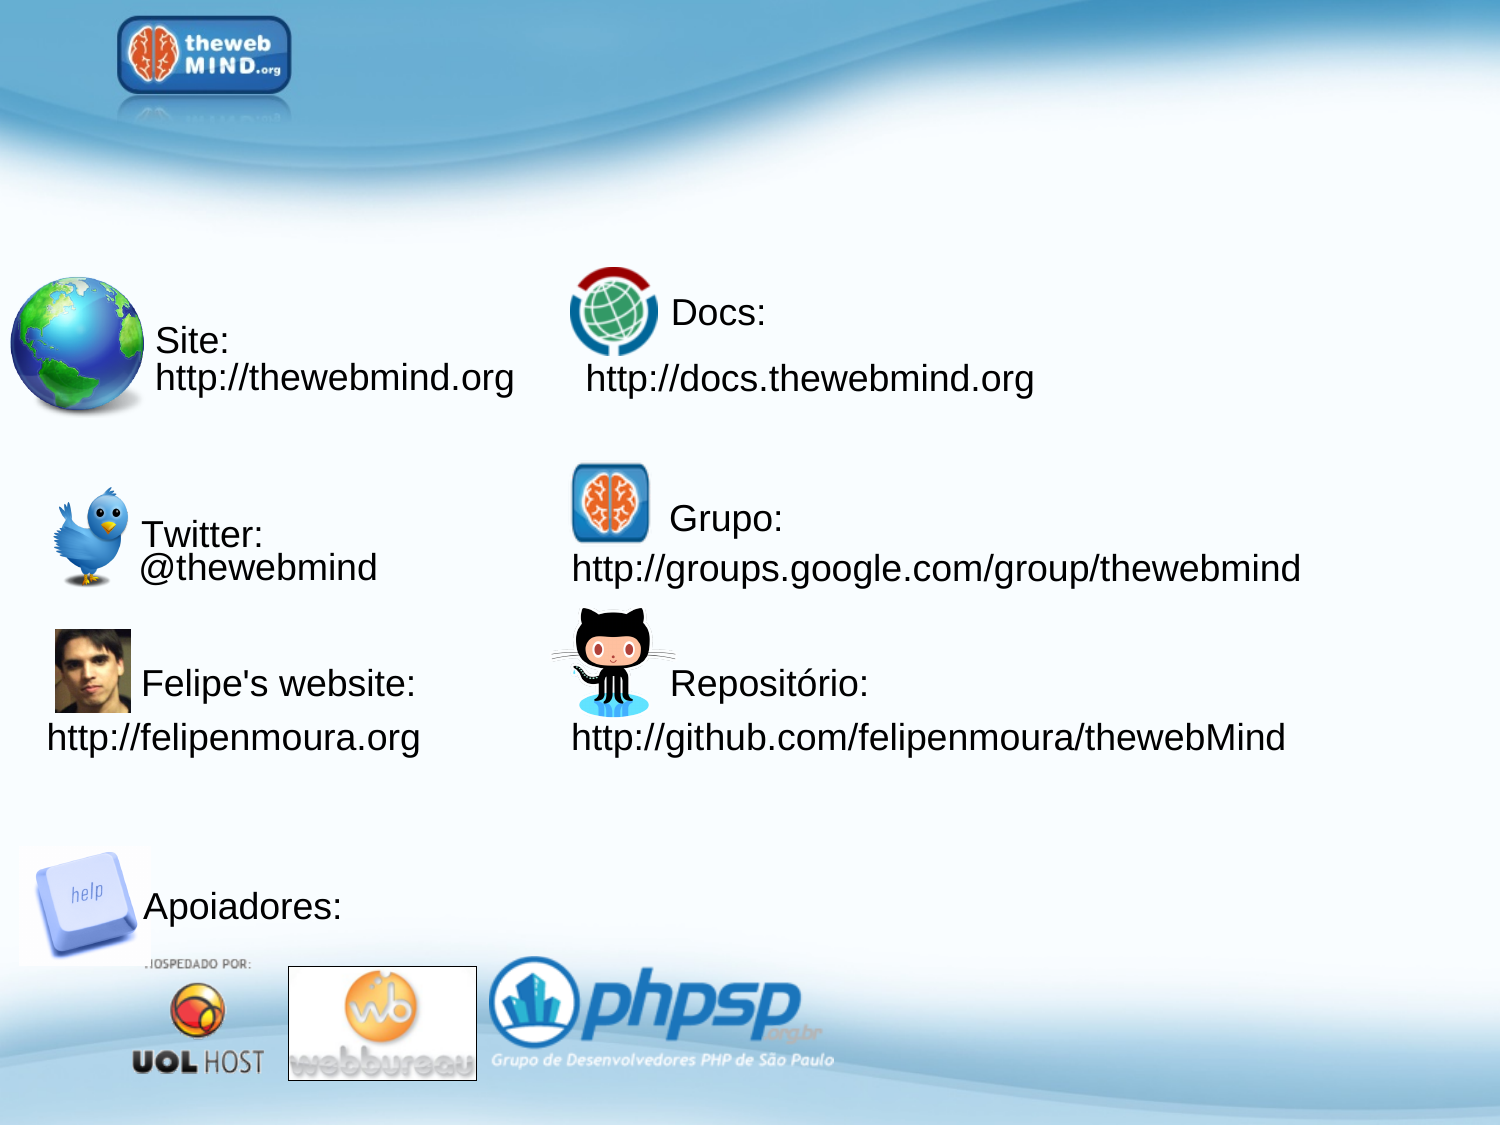

Docs:
http://docs.thewebmind.org
Site:
http://thewebmind.org
 Grupo:
http://groups.google.com/group/thewebmind
Twitter:
@thewebmind
Felipe's website:
Repositório:
http://github.com/felipenmoura/thewebMind
http://felipenmoura.org
Apoiadores: